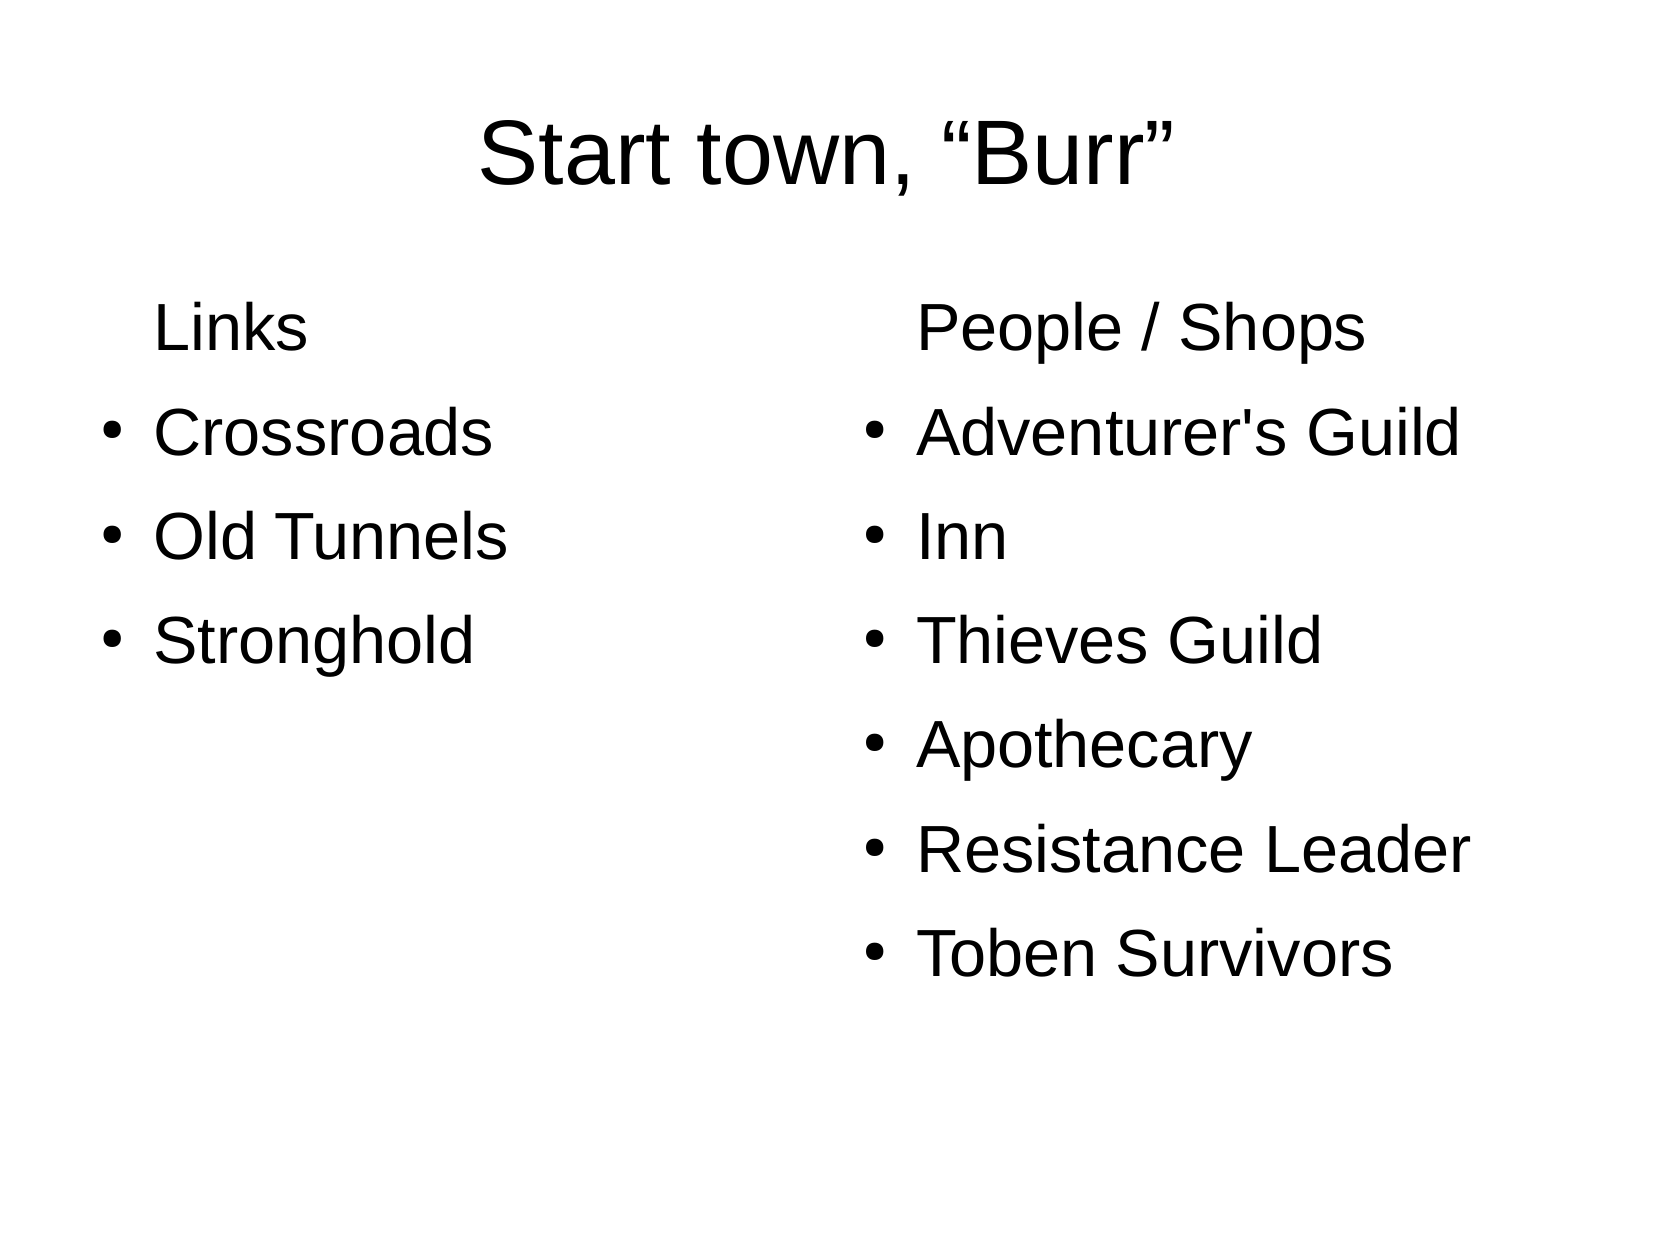

# Start town, “Burr”
Links
Crossroads
Old Tunnels
Stronghold
People / Shops
Adventurer's Guild
Inn
Thieves Guild
Apothecary
Resistance Leader
Toben Survivors